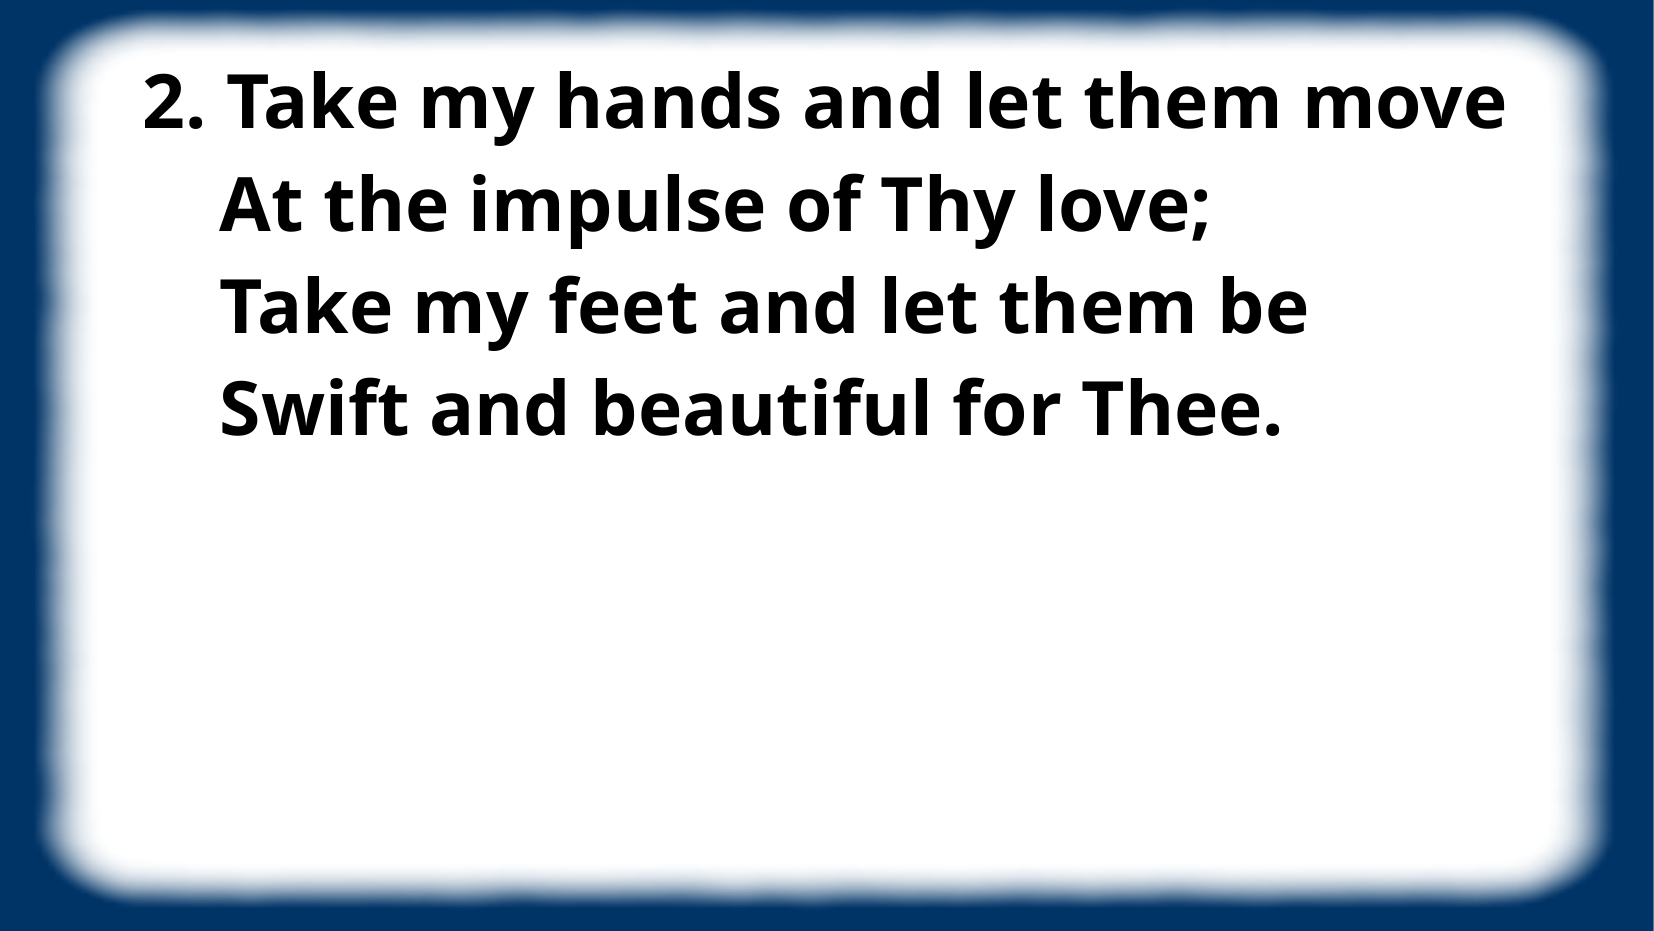

2. Take my hands and let them move
 At the impulse of Thy love;
 Take my feet and let them be
 Swift and beautiful for Thee.